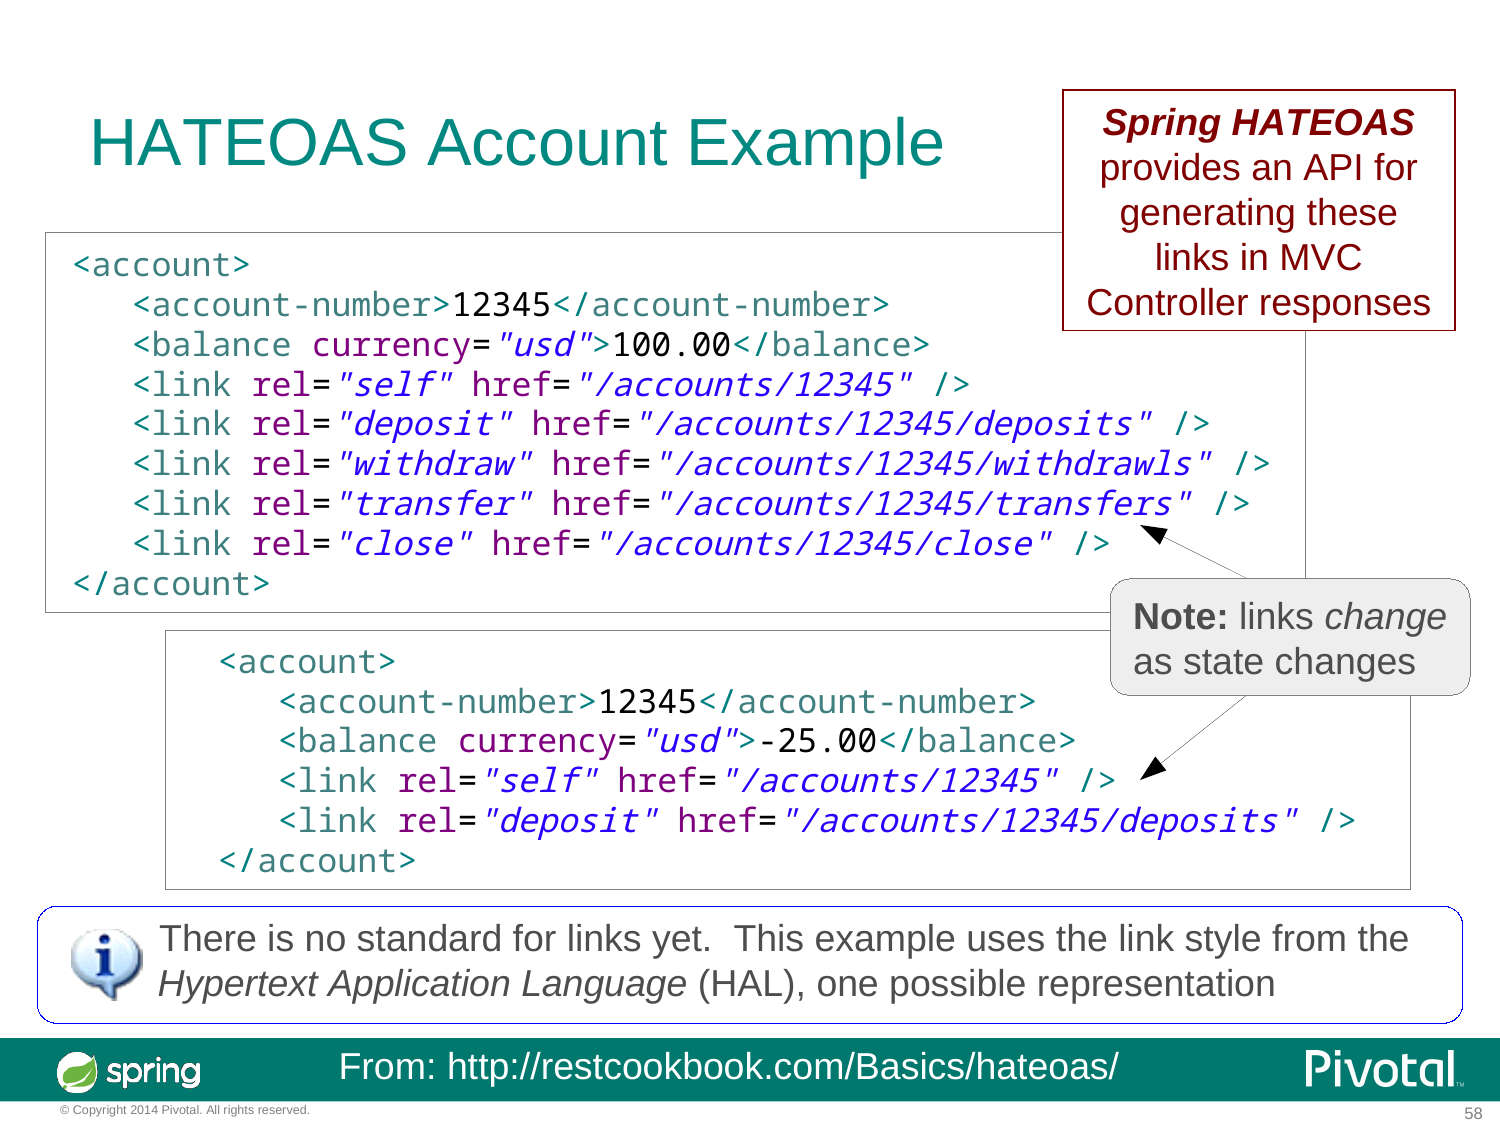

# HATEOAS Account Example
Spring HATEOAS provides an API for generating these links in MVC Controller responses
<account>
 <account-number>12345</account-number>
 <balance currency="usd">100.00</balance>
 <link rel="self" href="/accounts/12345" />
 <link rel="deposit" href="/accounts/12345/deposits" />
 <link rel="withdraw" href="/accounts/12345/withdrawls" />
 <link rel="transfer" href="/accounts/12345/transfers" />
 <link rel="close" href="/accounts/12345/close" />
</account>
Note: links change as state changes
<account>
 <account-number>12345</account-number>
 <balance currency="usd">-25.00</balance>
 <link rel="self" href="/accounts/12345" />
 <link rel="deposit" href="/accounts/12345/deposits" />
</account>
There is no standard for links yet. This example uses the link style from the
Hypertext Application Language (HAL), one possible representation
From: http://restcookbook.com/Basics/hateoas/